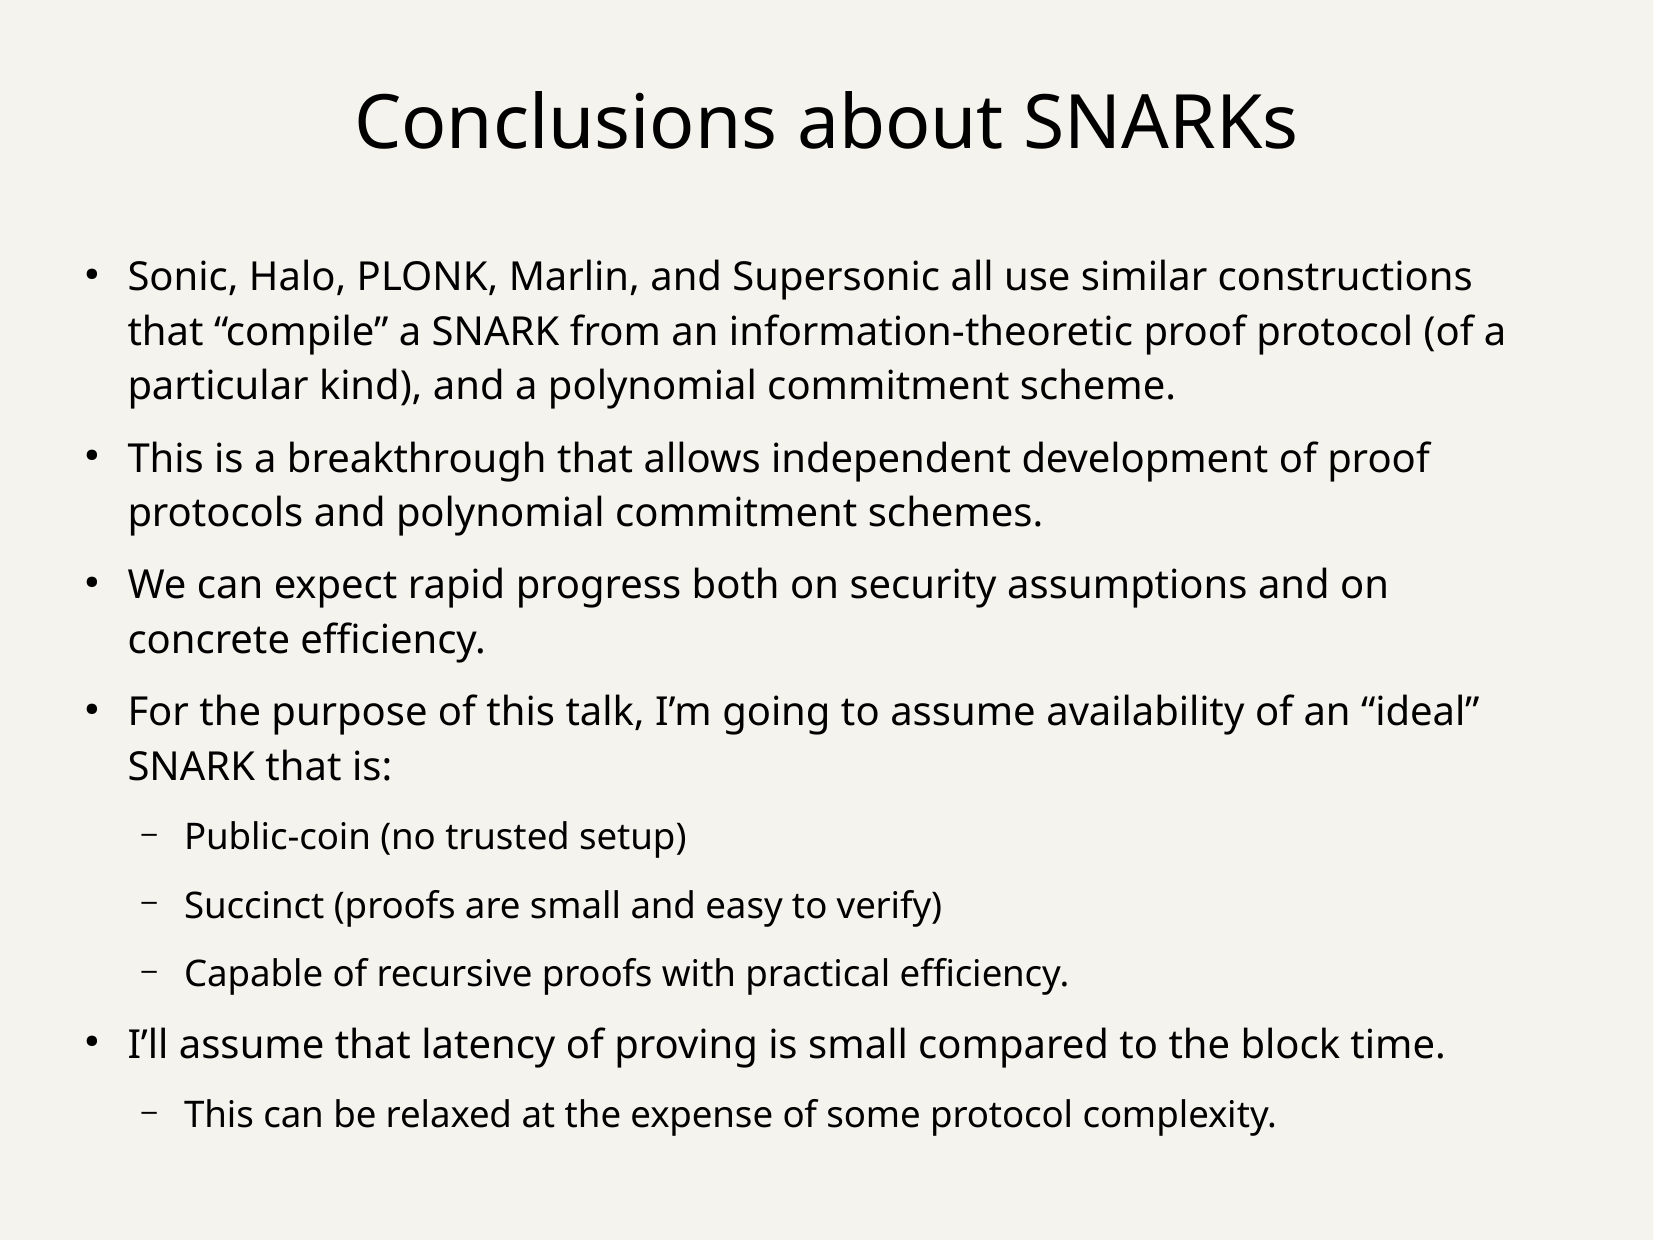

# Conclusions about SNARKs
Sonic, Halo, PLONK, Marlin, and Supersonic all use similar constructions that “compile” a SNARK from an information-theoretic proof protocol (of a particular kind), and a polynomial commitment scheme.
This is a breakthrough that allows independent development of proof protocols and polynomial commitment schemes.
We can expect rapid progress both on security assumptions and on concrete efficiency.
For the purpose of this talk, I’m going to assume availability of an “ideal” SNARK that is:
Public-coin (no trusted setup)
Succinct (proofs are small and easy to verify)
Capable of recursive proofs with practical efficiency.
I’ll assume that latency of proving is small compared to the block time.
This can be relaxed at the expense of some protocol complexity.